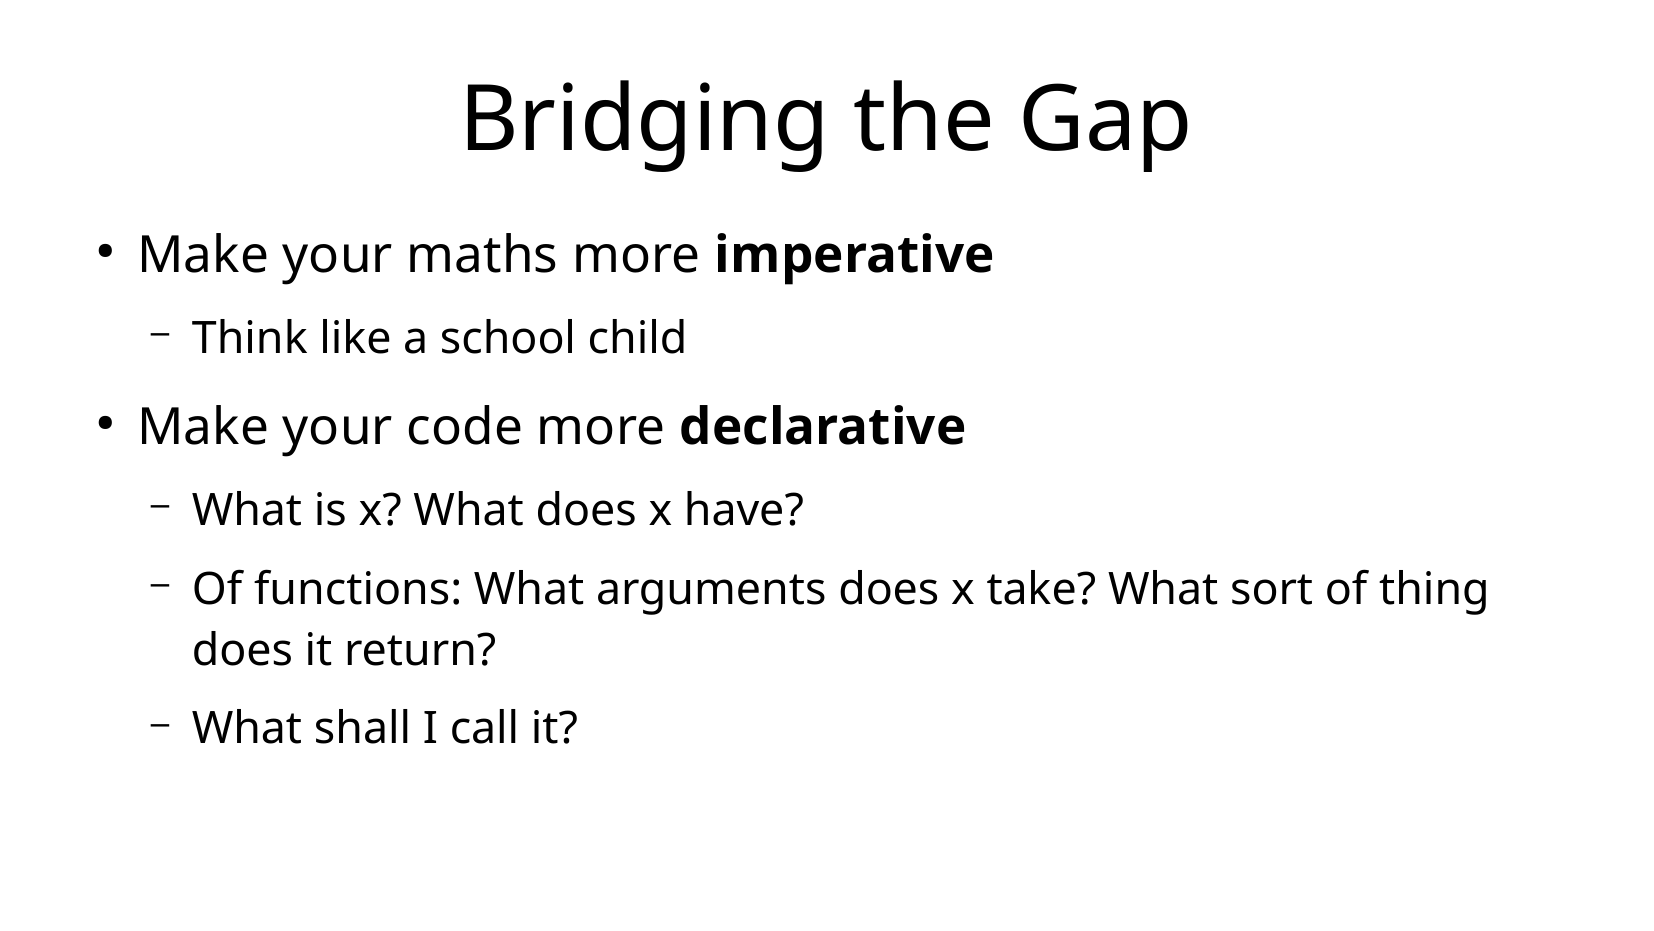

# Bridging the Gap
Make your maths more imperative
Think like a school child
Make your code more declarative
What is x? What does x have?
Of functions: What arguments does x take? What sort of thing does it return?
What shall I call it?